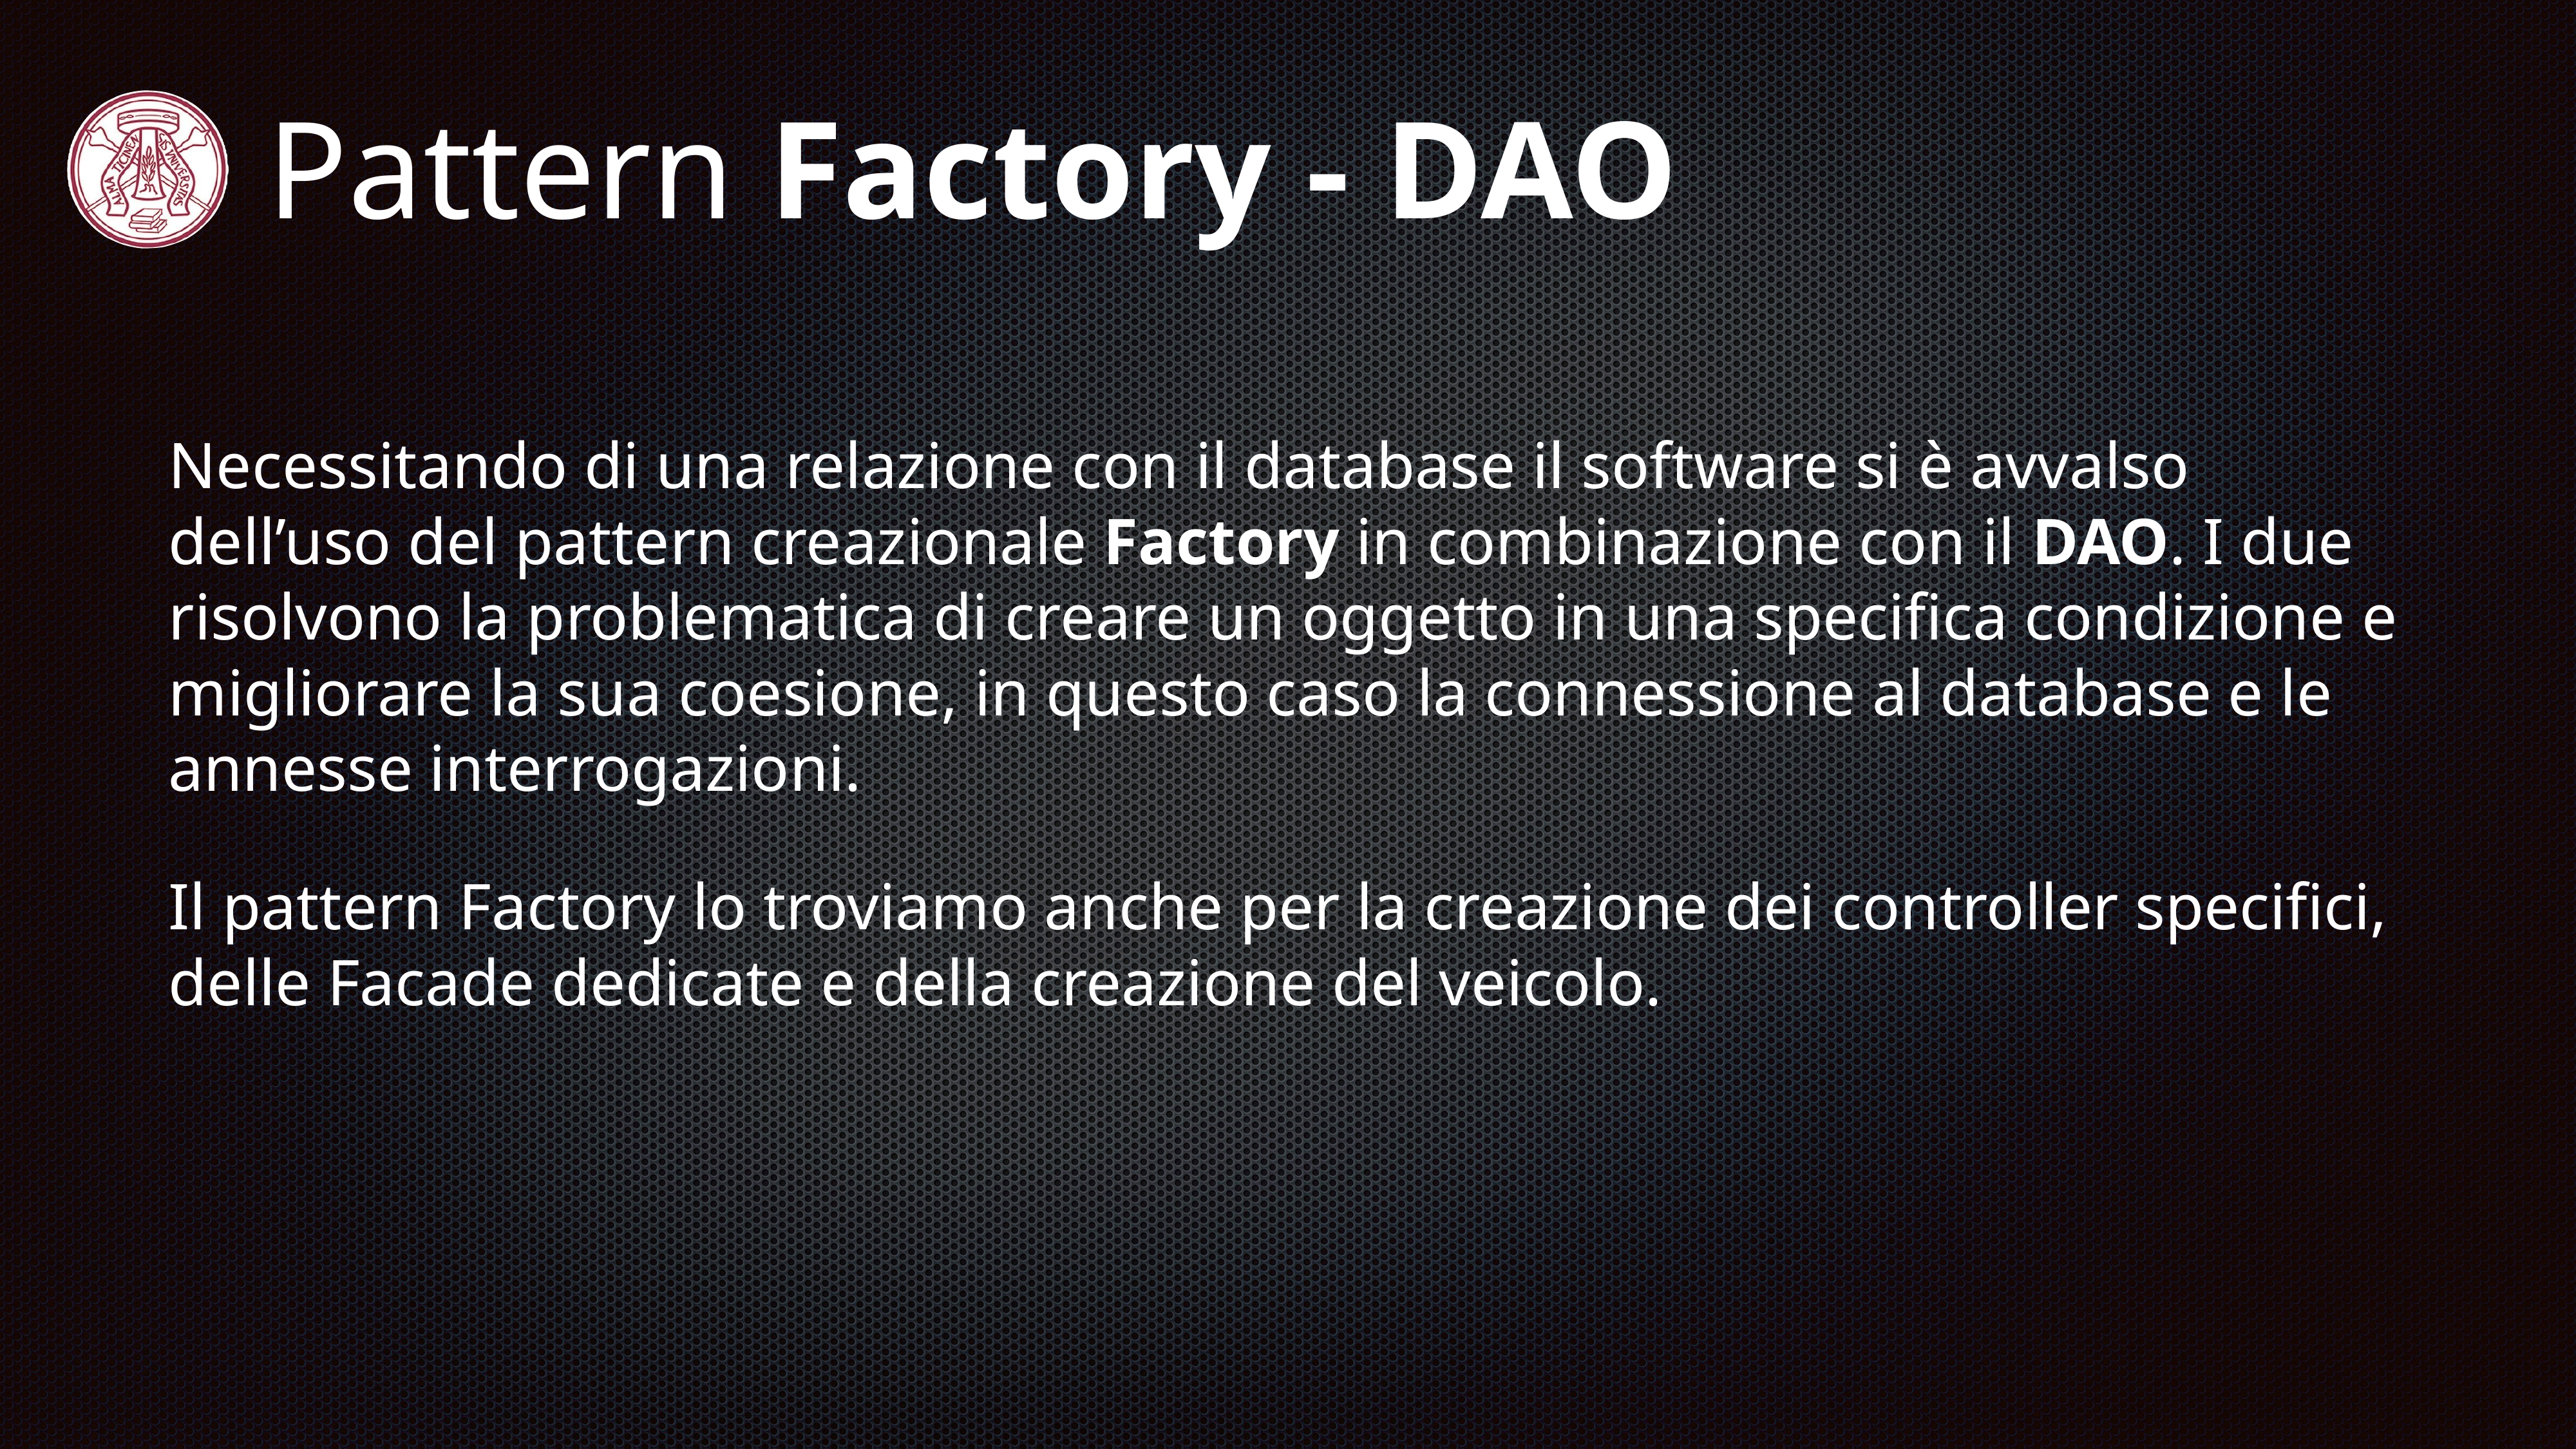

# Pattern Factory - DAO
Necessitando di una relazione con il database il software si è avvalso dell’uso del pattern creazionale Factory in combinazione con il DAO. I due risolvono la problematica di creare un oggetto in una specifica condizione e migliorare la sua coesione, in questo caso la connessione al database e le annesse interrogazioni.
Il pattern Factory lo troviamo anche per la creazione dei controller specifici, delle Facade dedicate e della creazione del veicolo.